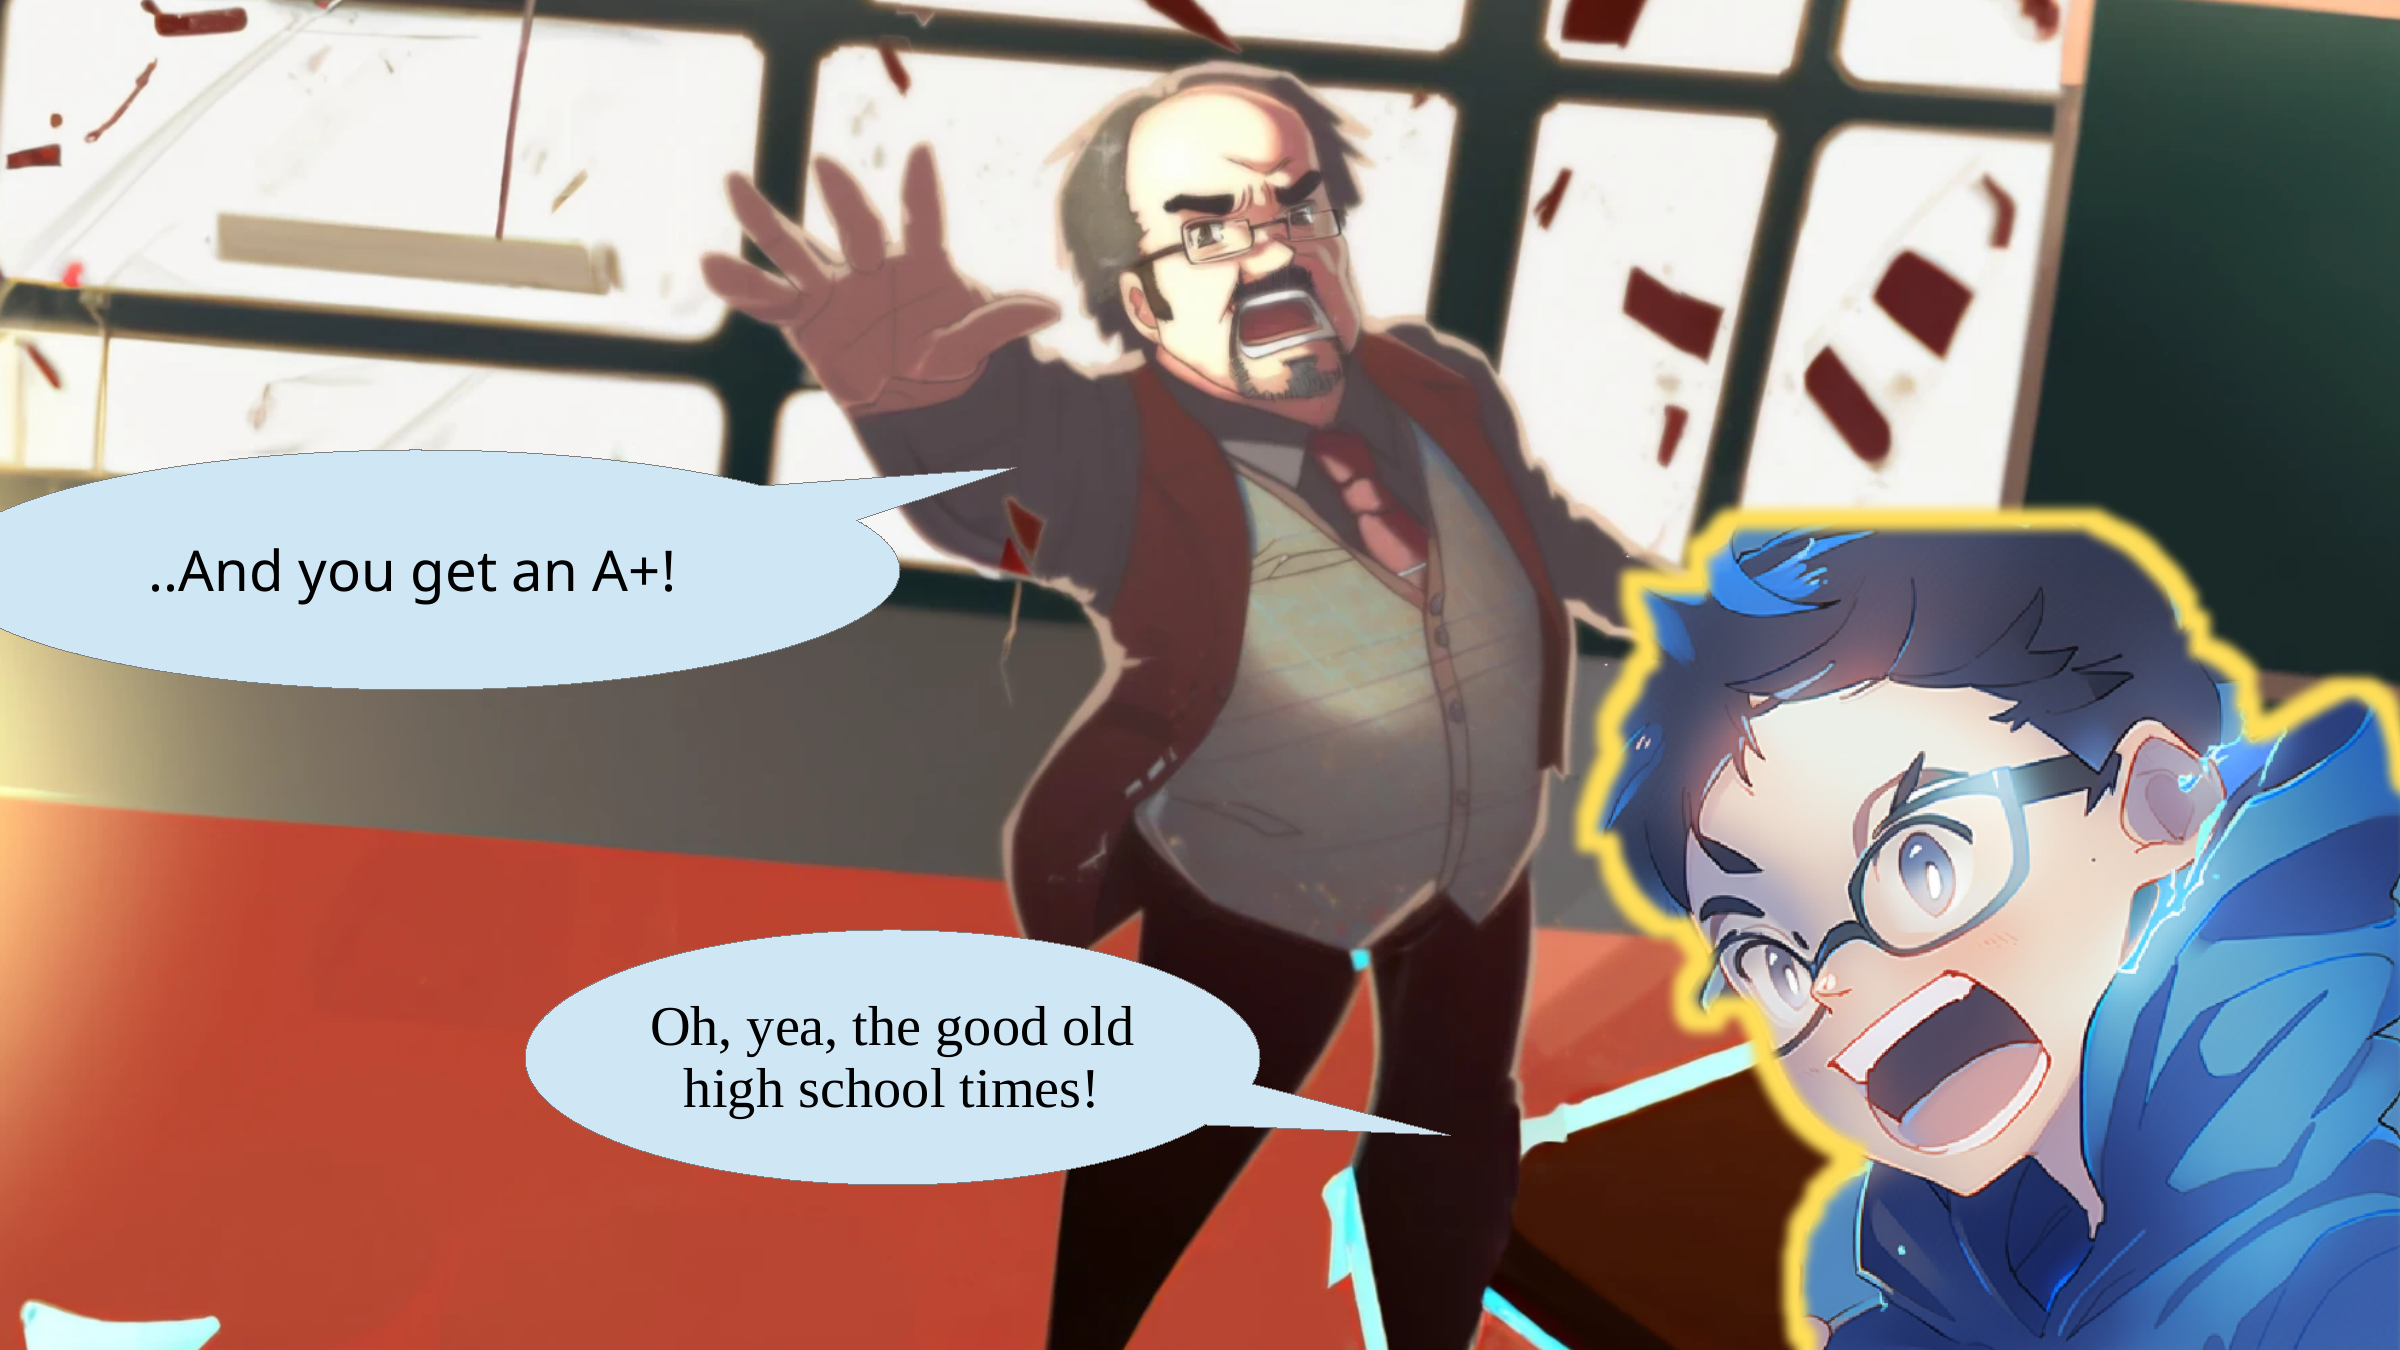

..And you get an A+!
Oh, yea, the good old
high school times!